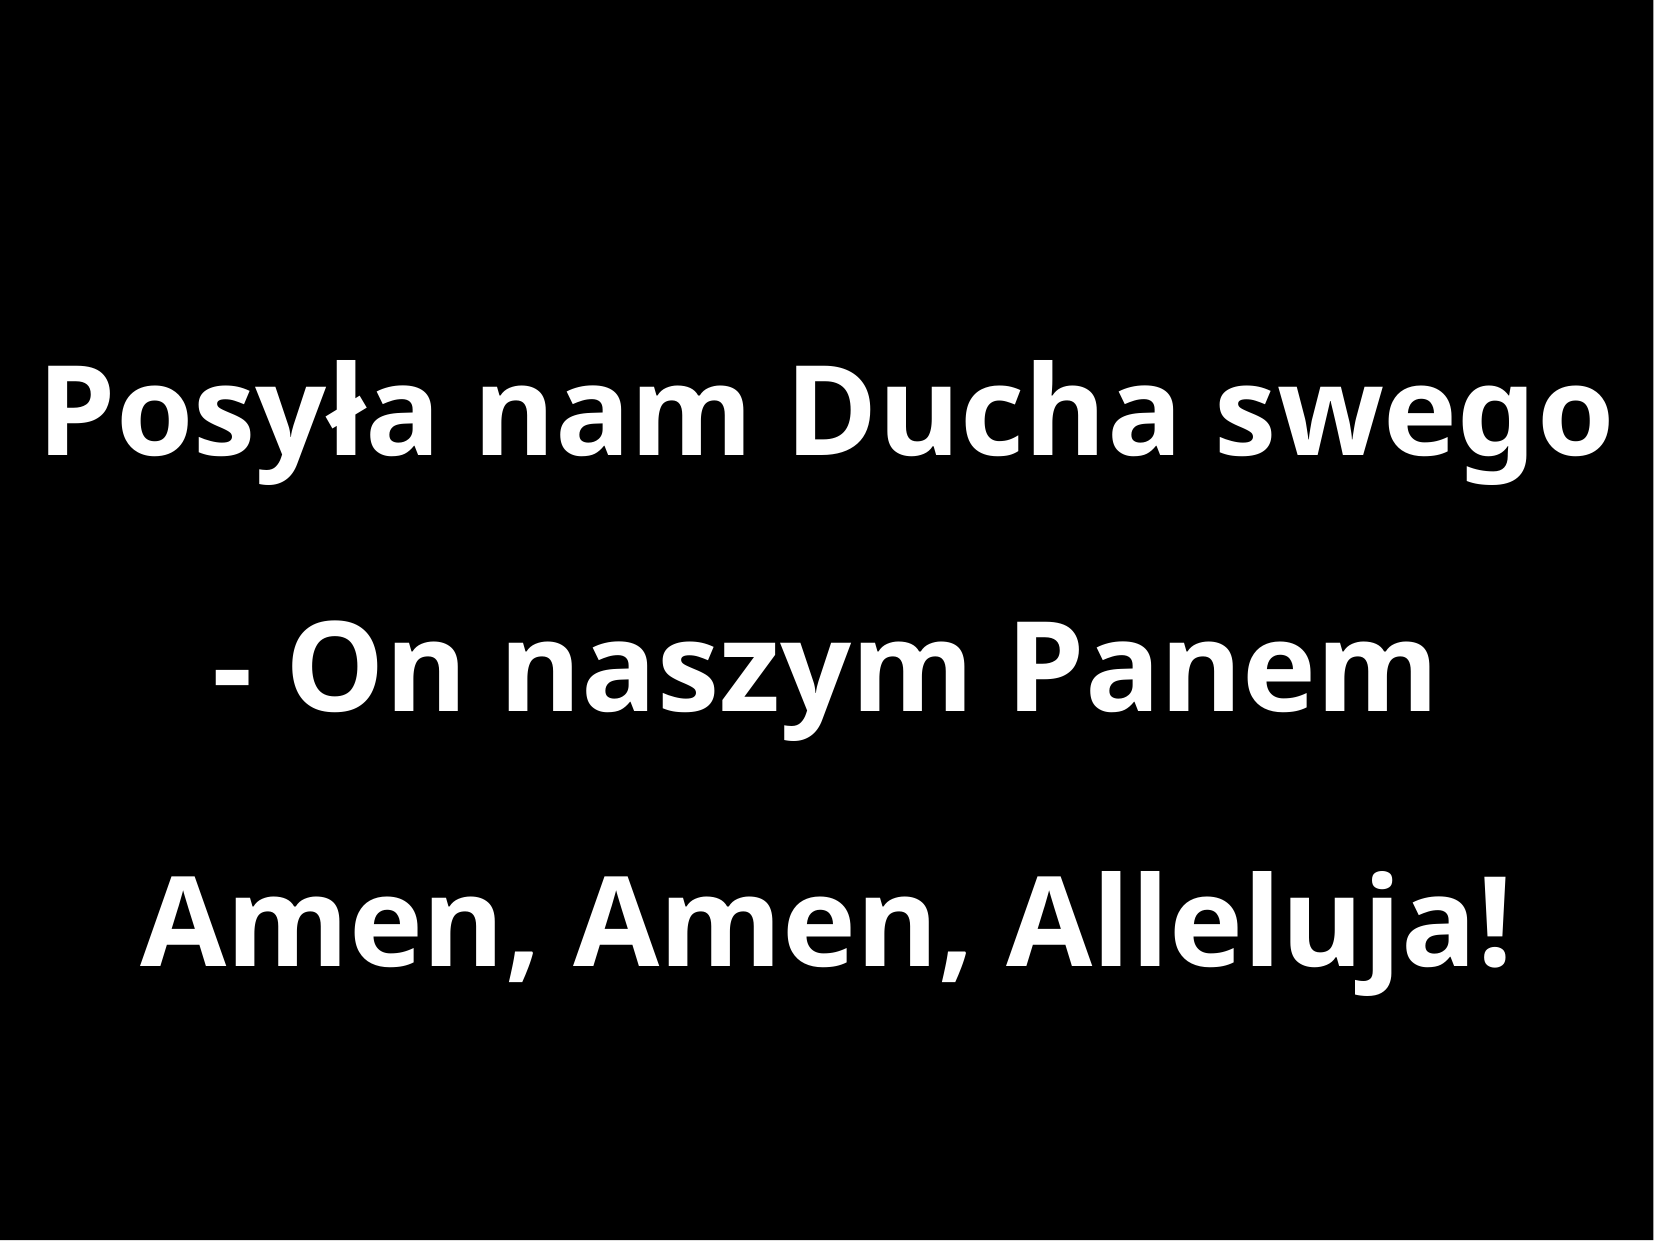

# Posyła nam Ducha swego - On naszym Panem Amen, Amen, Alleluja!